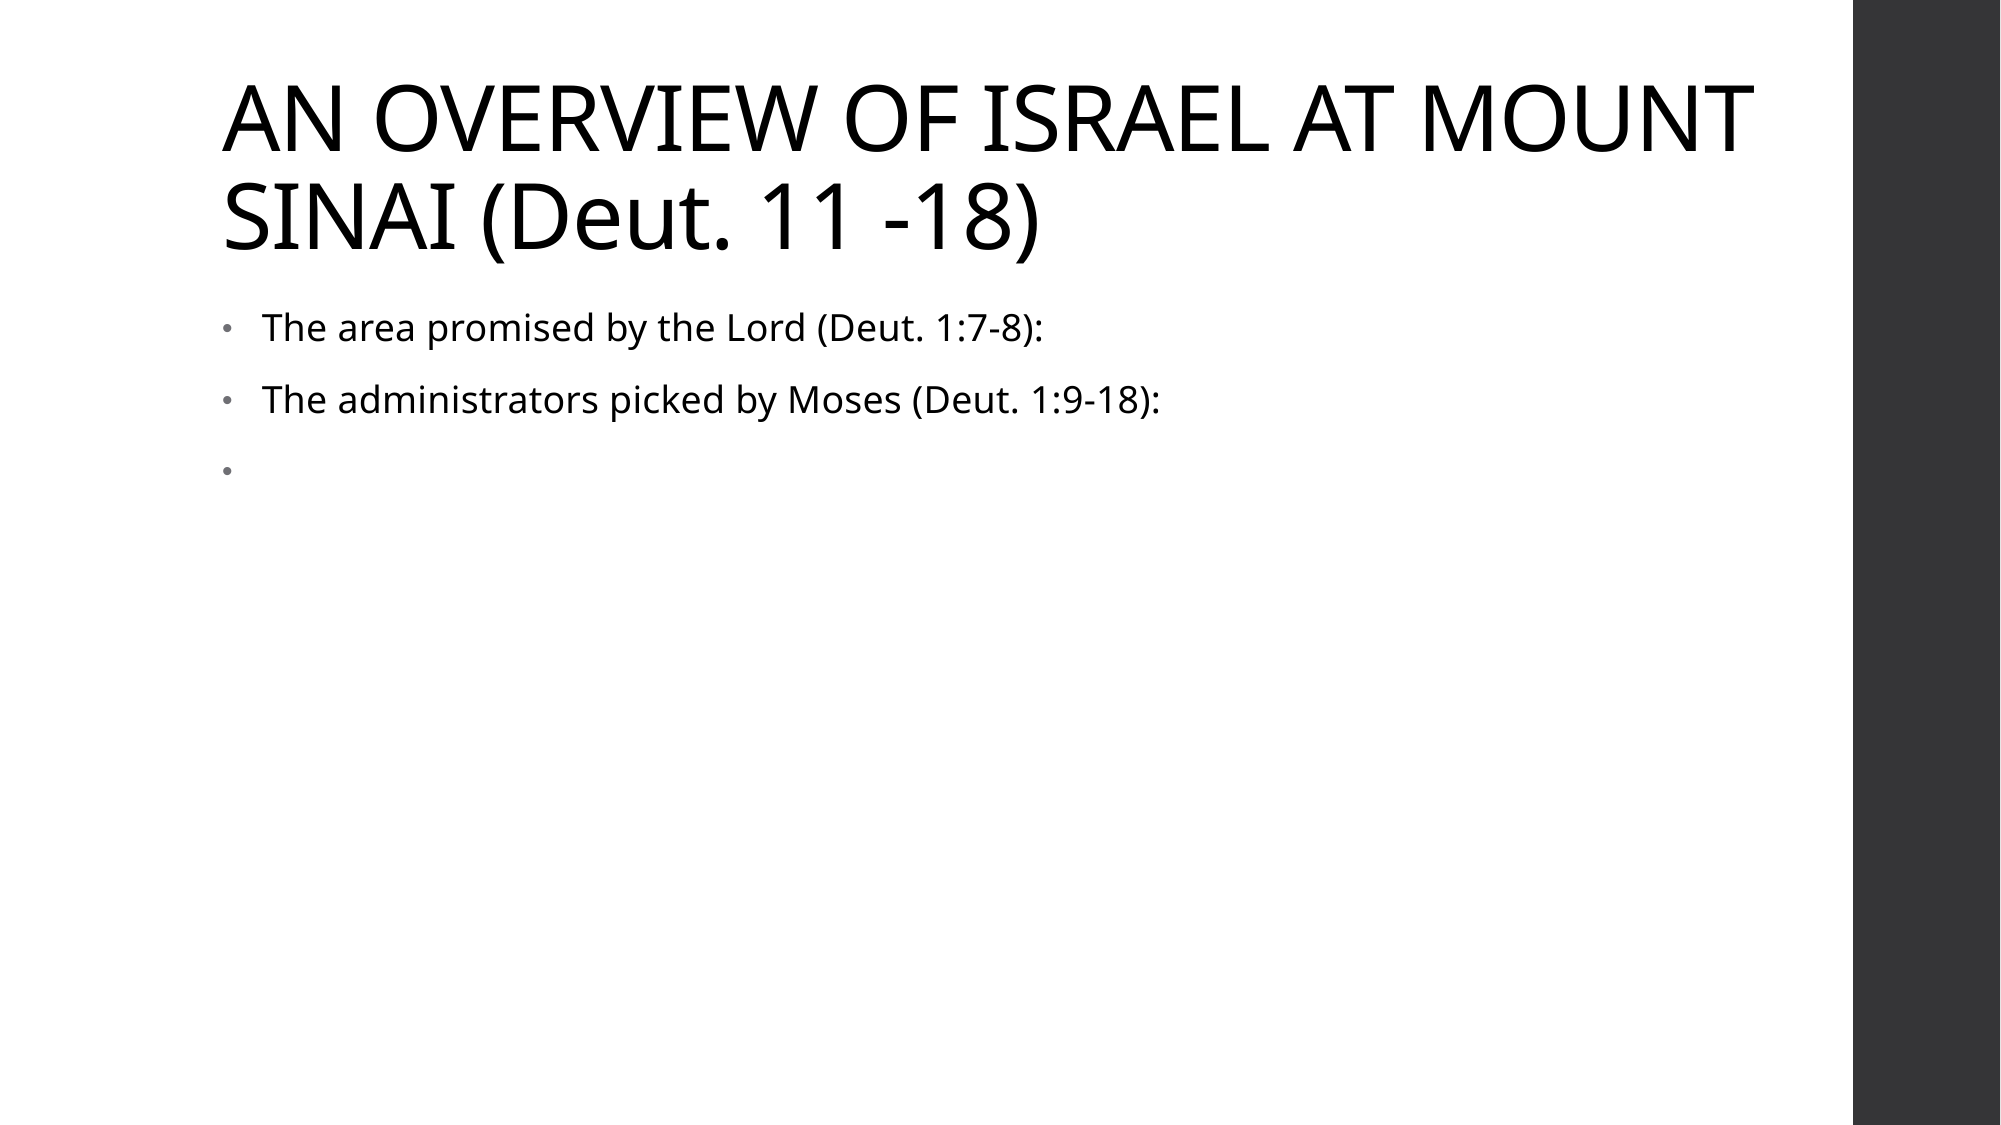

# AN OVERVIEW OF ISRAEL AT MOUNT SINAI (Deut. 11 -18)
 The area promised by the Lord (Deut. 1:7-8):
 The administrators picked by Moses (Deut. 1:9-18):